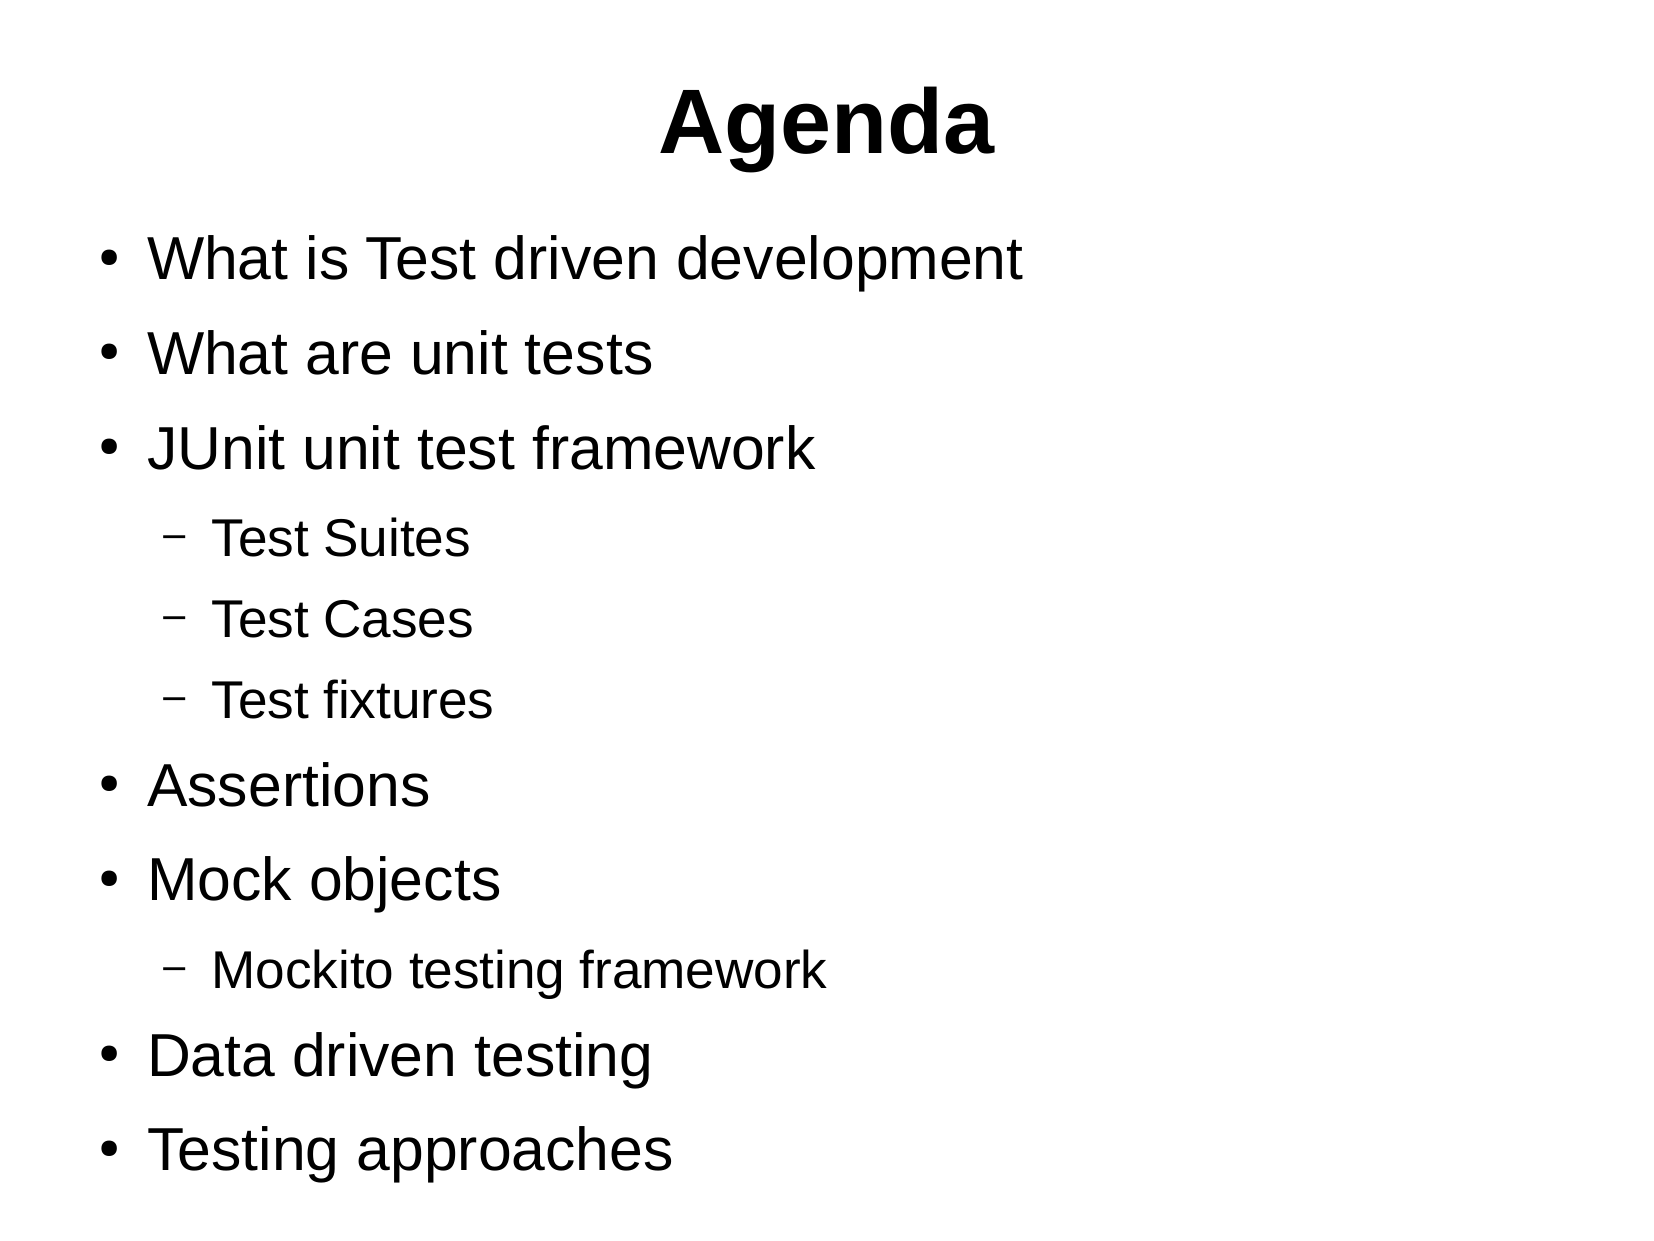

# Agenda
What is Test driven development
What are unit tests
JUnit unit test framework
Test Suites
Test Cases
Test fixtures
Assertions
Mock objects
Mockito testing framework
Data driven testing
Testing approaches